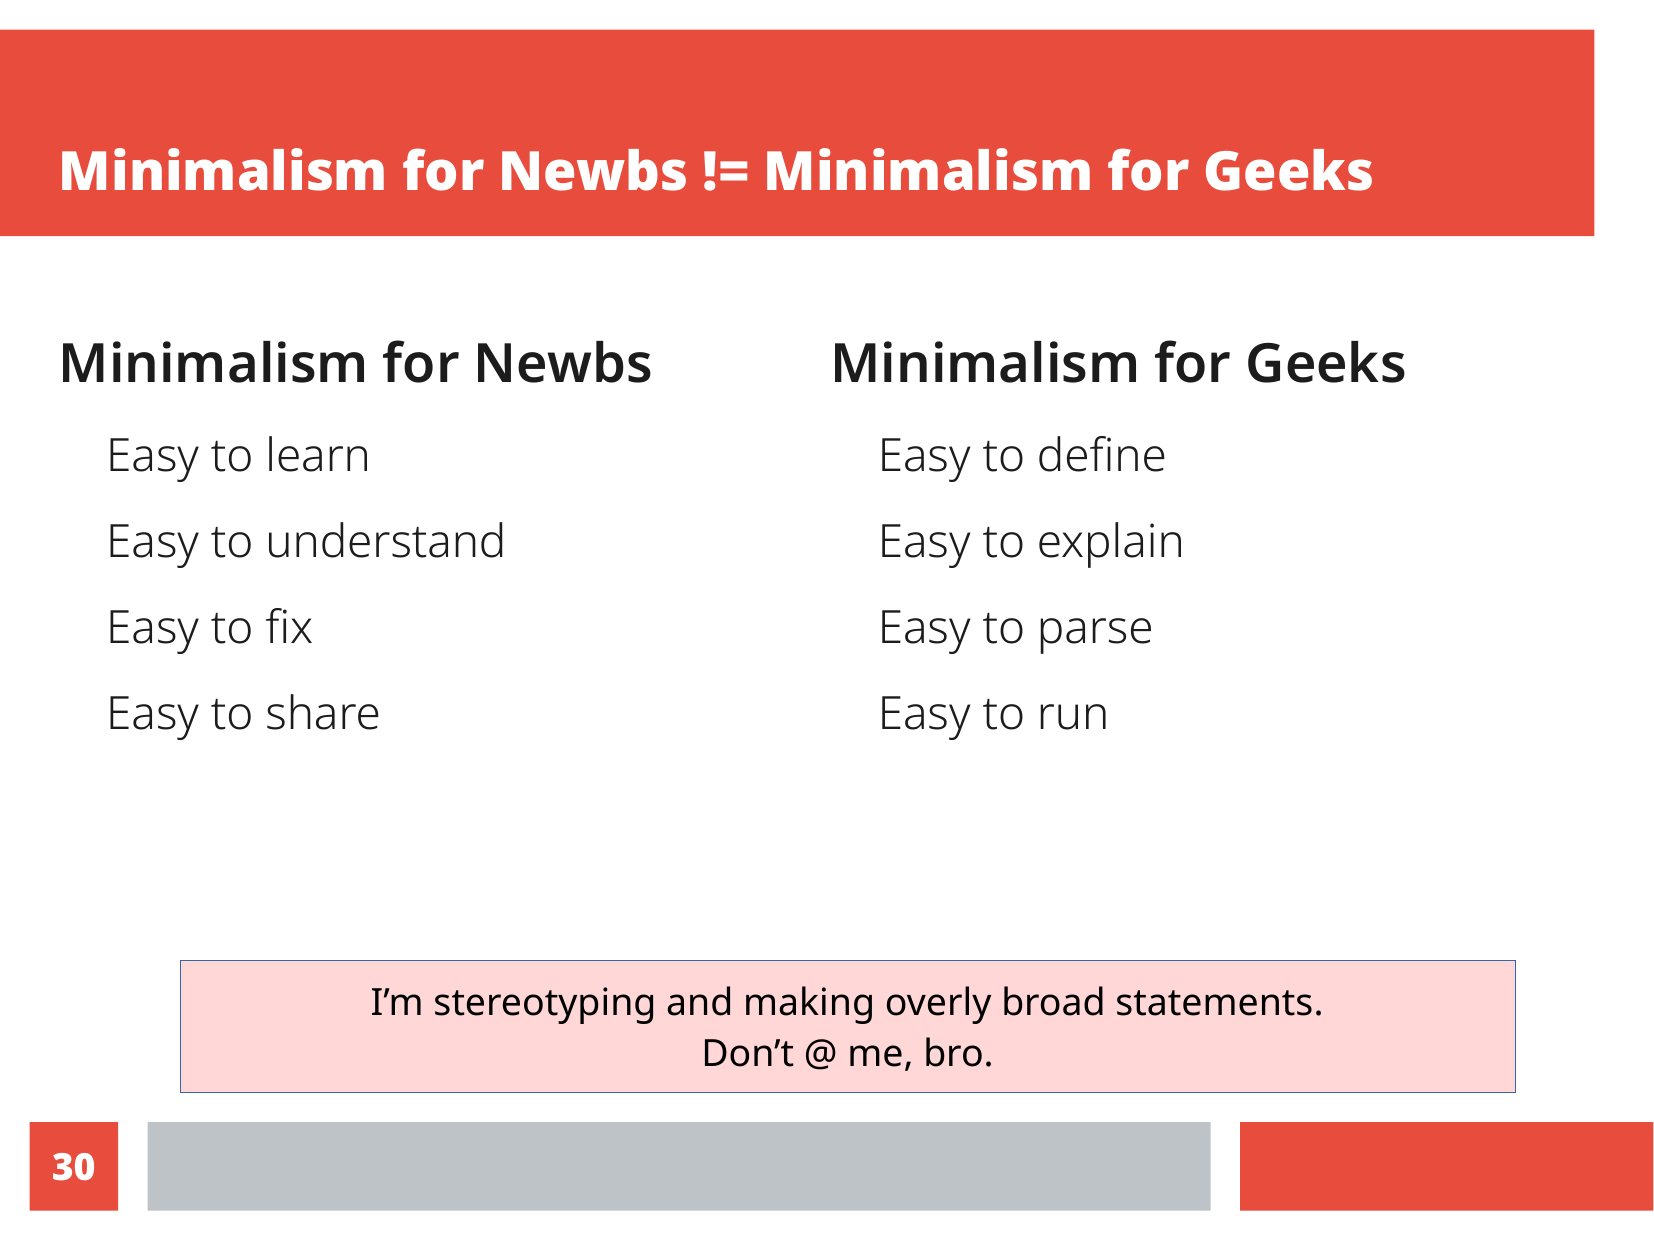

# Minimalism for Newbs != Minimalism for Geeks
Minimalism for Newbs
Easy to learn
Easy to understand
Easy to fix
Easy to share
Minimalism for Geeks
Easy to define
Easy to explain
Easy to parse
Easy to run
I’m stereotyping and making overly broad statements.
Don’t @ me, bro.
30